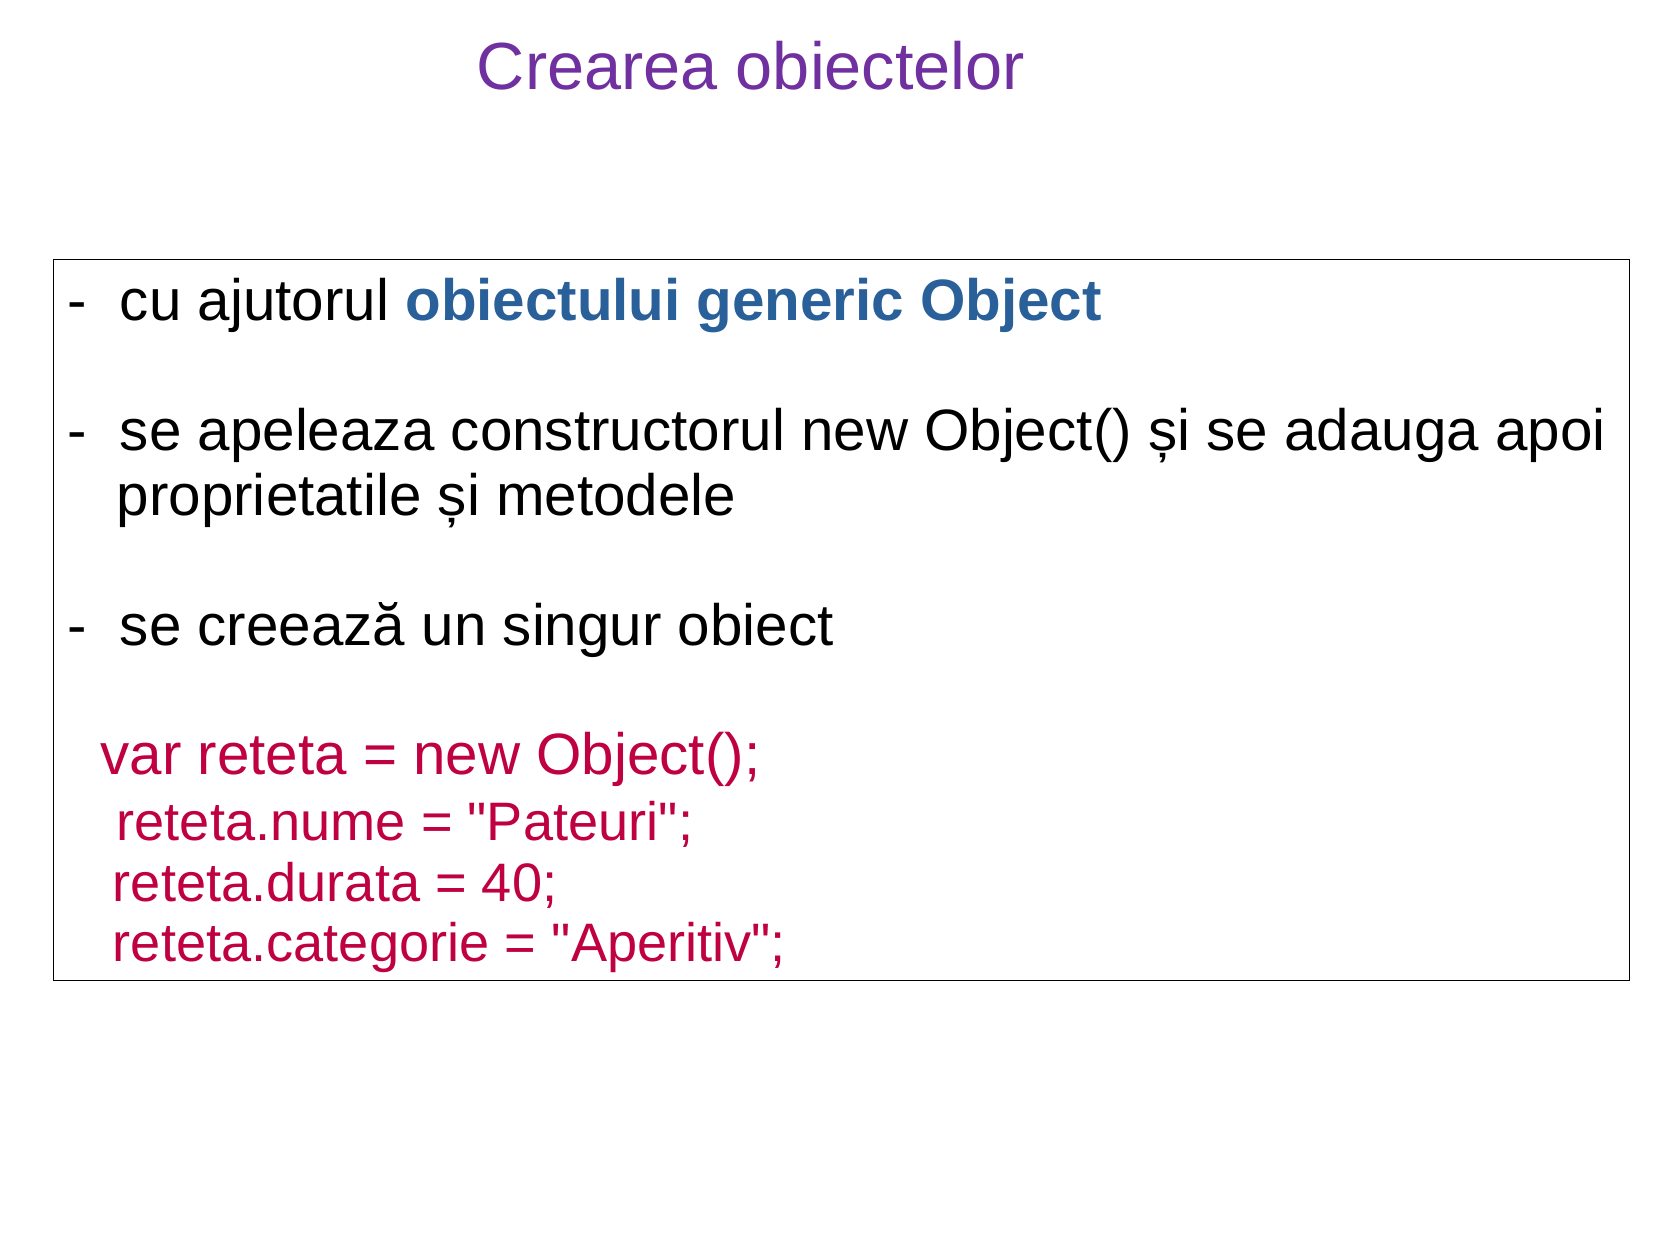

Crearea obiectelor
- cu ajutorul obiectului generic Object
- se apeleaza constructorul new Object() și se adauga apoi
 proprietatile și metodele
- se creează un singur obiect
 var reteta = new Object();
 reteta.nume = "Pateuri";
 reteta.durata = 40;
 reteta.categorie = "Aperitiv";